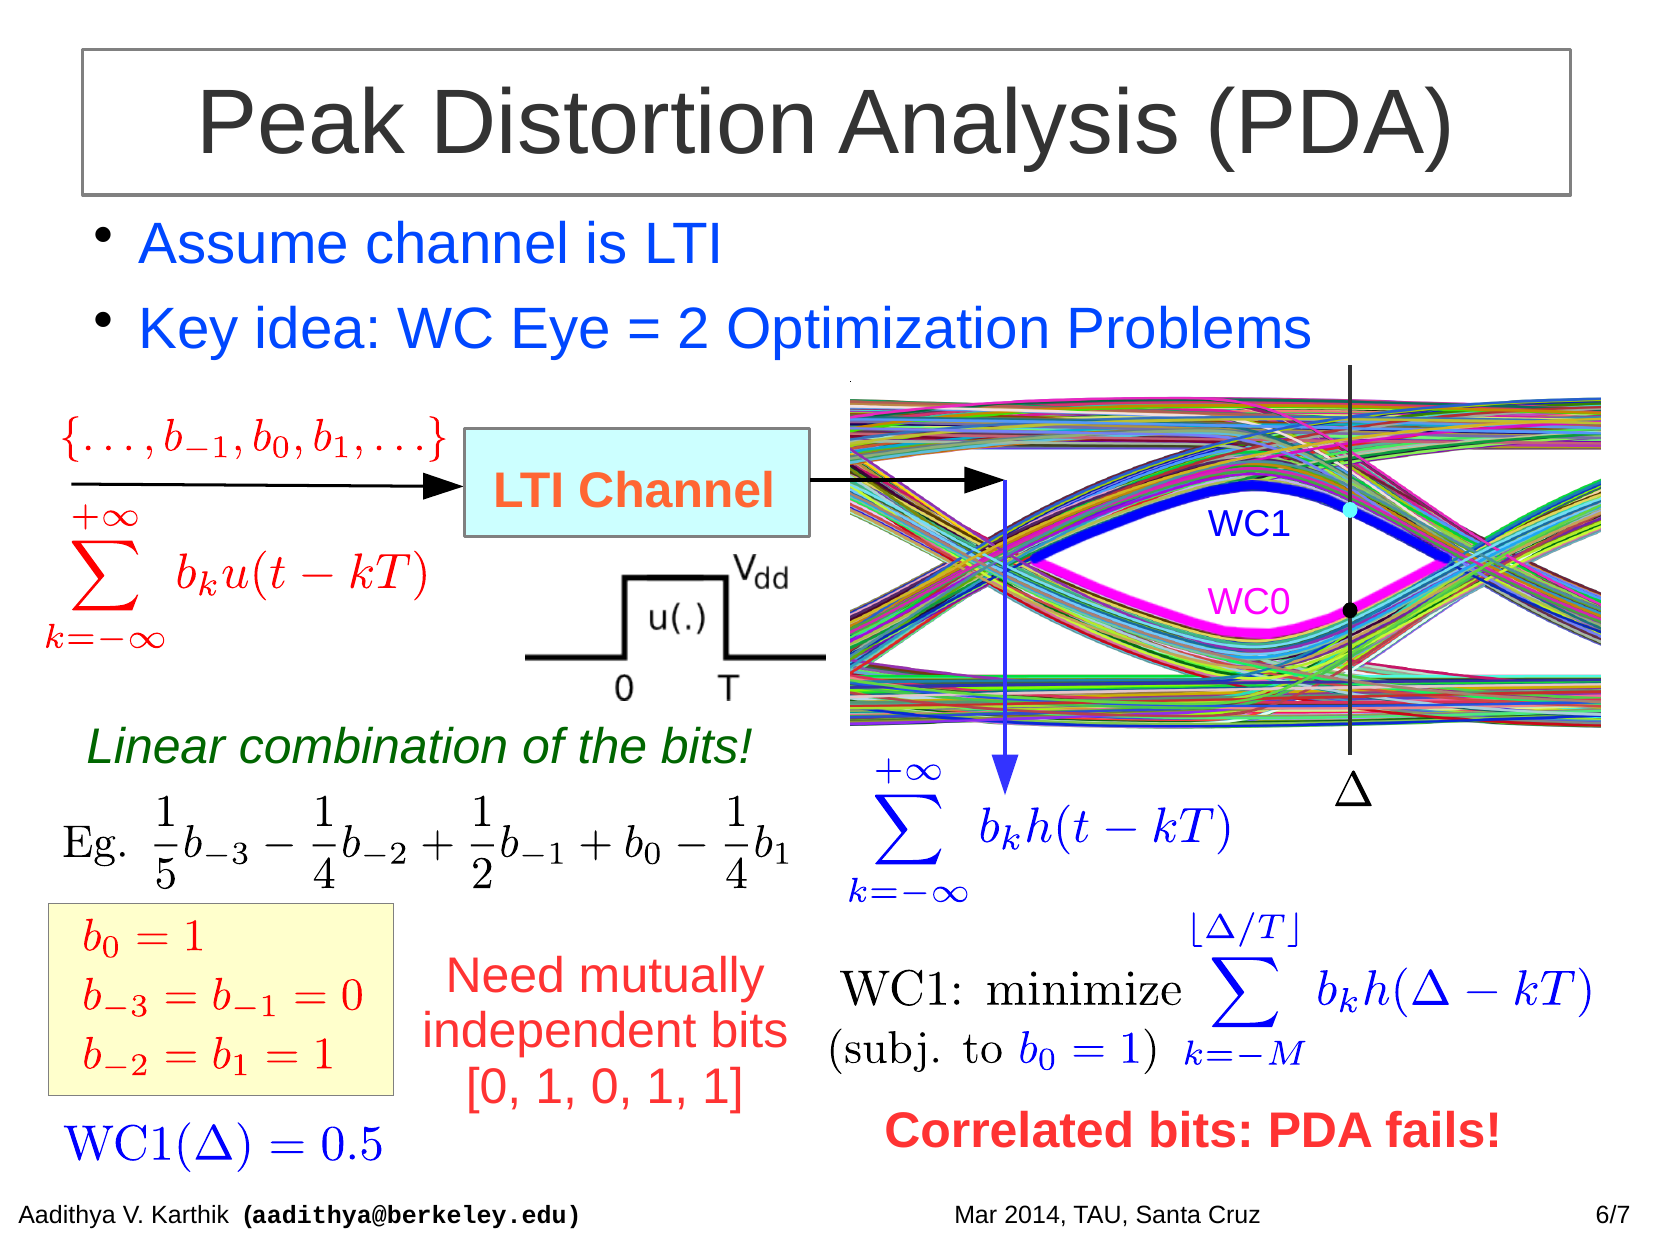

# Peak Distortion Analysis (PDA)
Assume channel is LTI
Key idea: WC Eye = 2 Optimization Problems
LTI Channel
WC1
WC0
Linear combination of the bits!
Need mutually independent bits
[0, 1, 0, 1, 1]
Correlated bits: PDA fails!